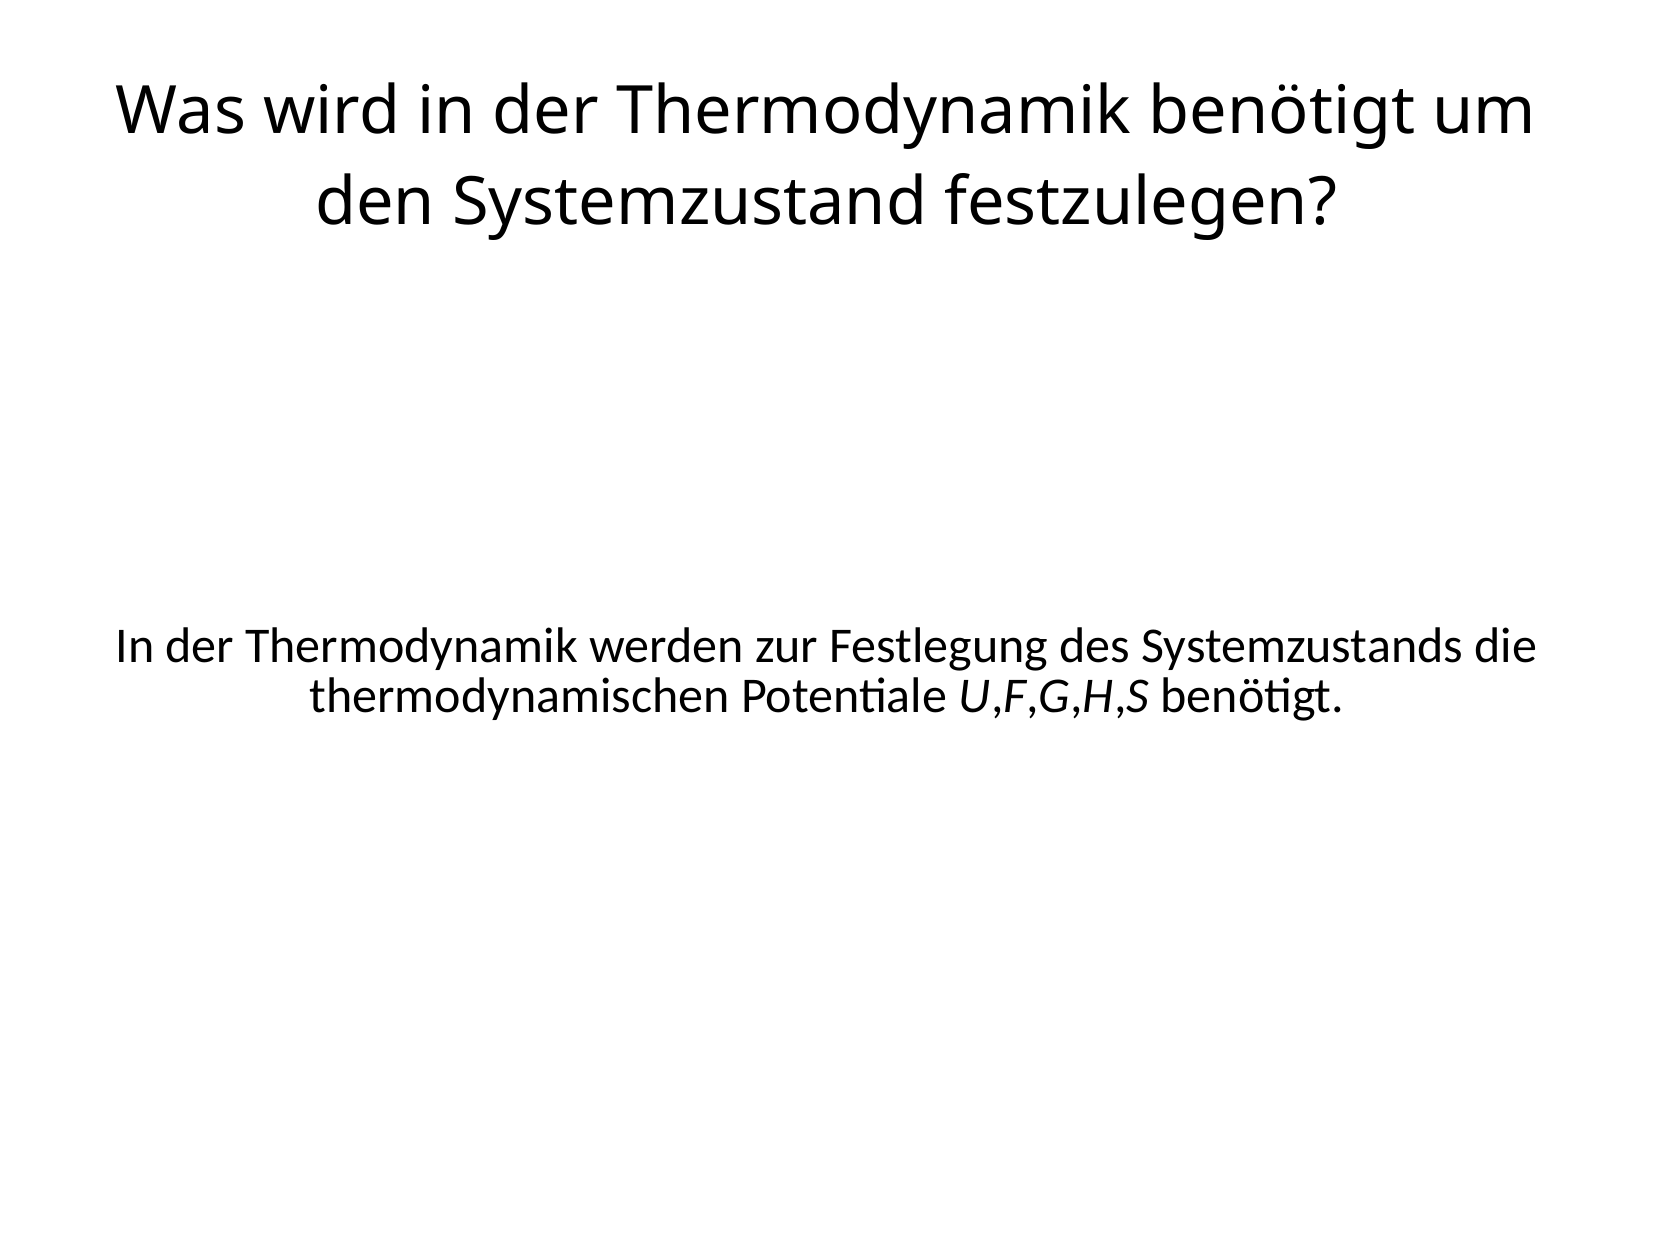

# Was wird in der Thermodynamik benötigt um den Systemzustand festzulegen?
In der Thermodynamik werden zur Festlegung des Systemzustands die thermodynamischen Potentiale U,F,G,H,S benötigt.